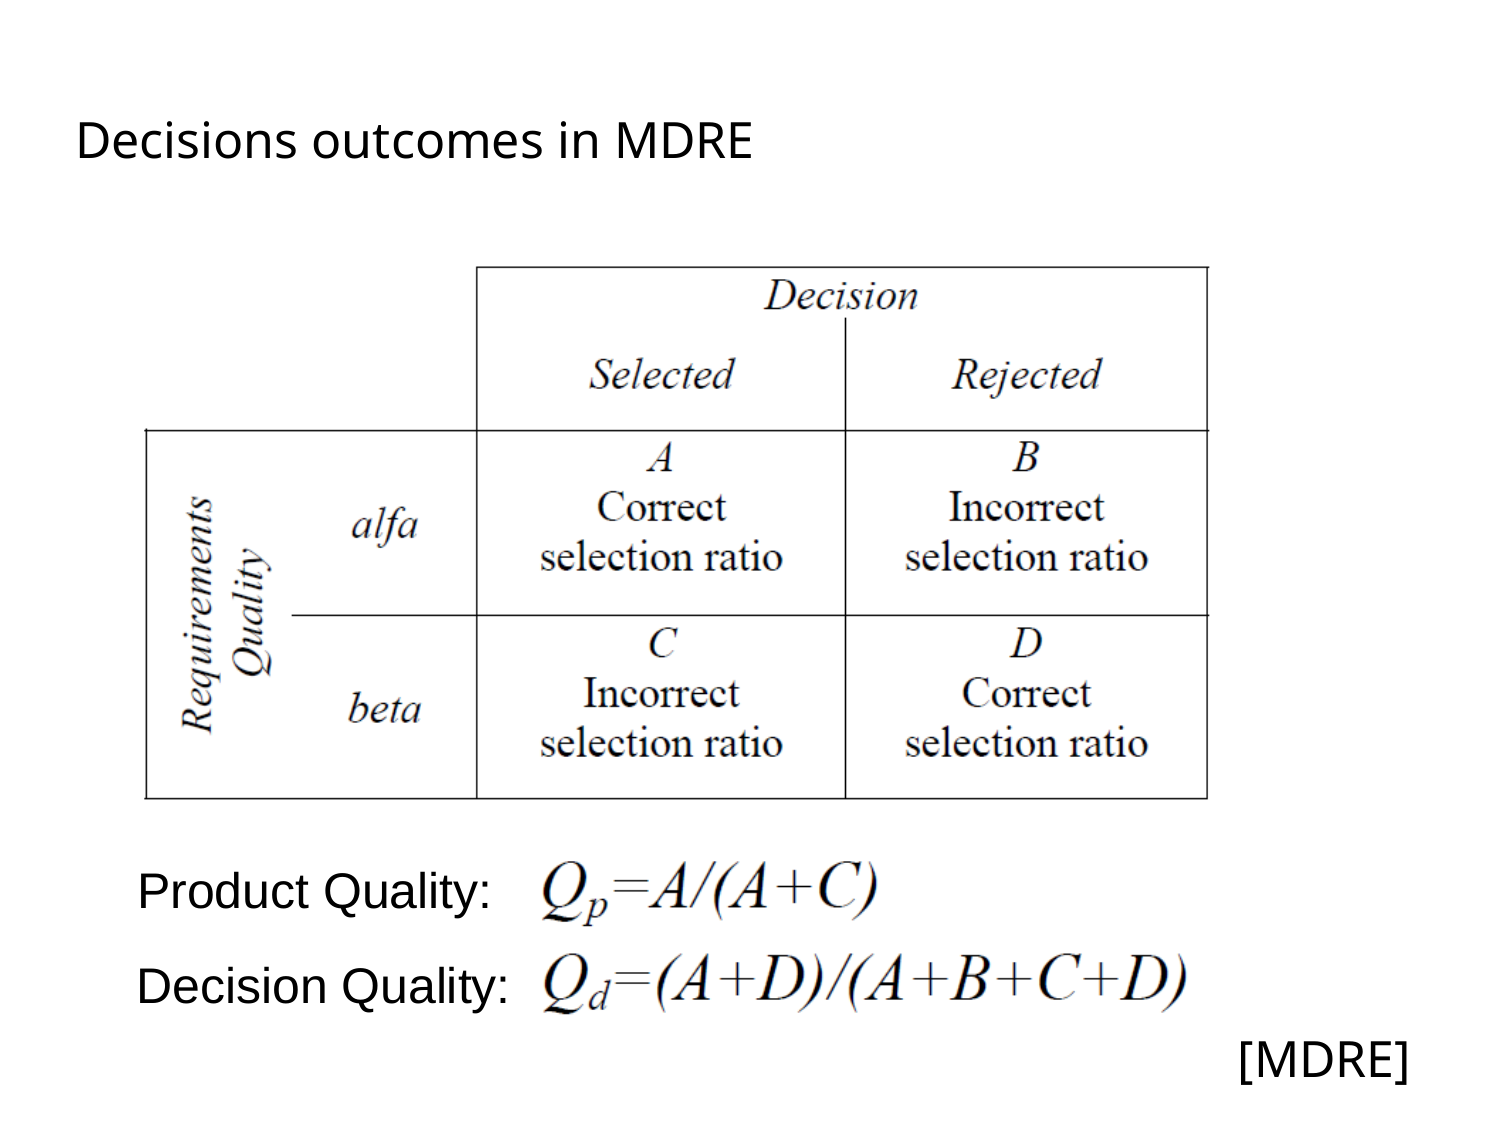

# Decisions outcomes in MDRE
Product Quality:
Decision Quality:
[MDRE]